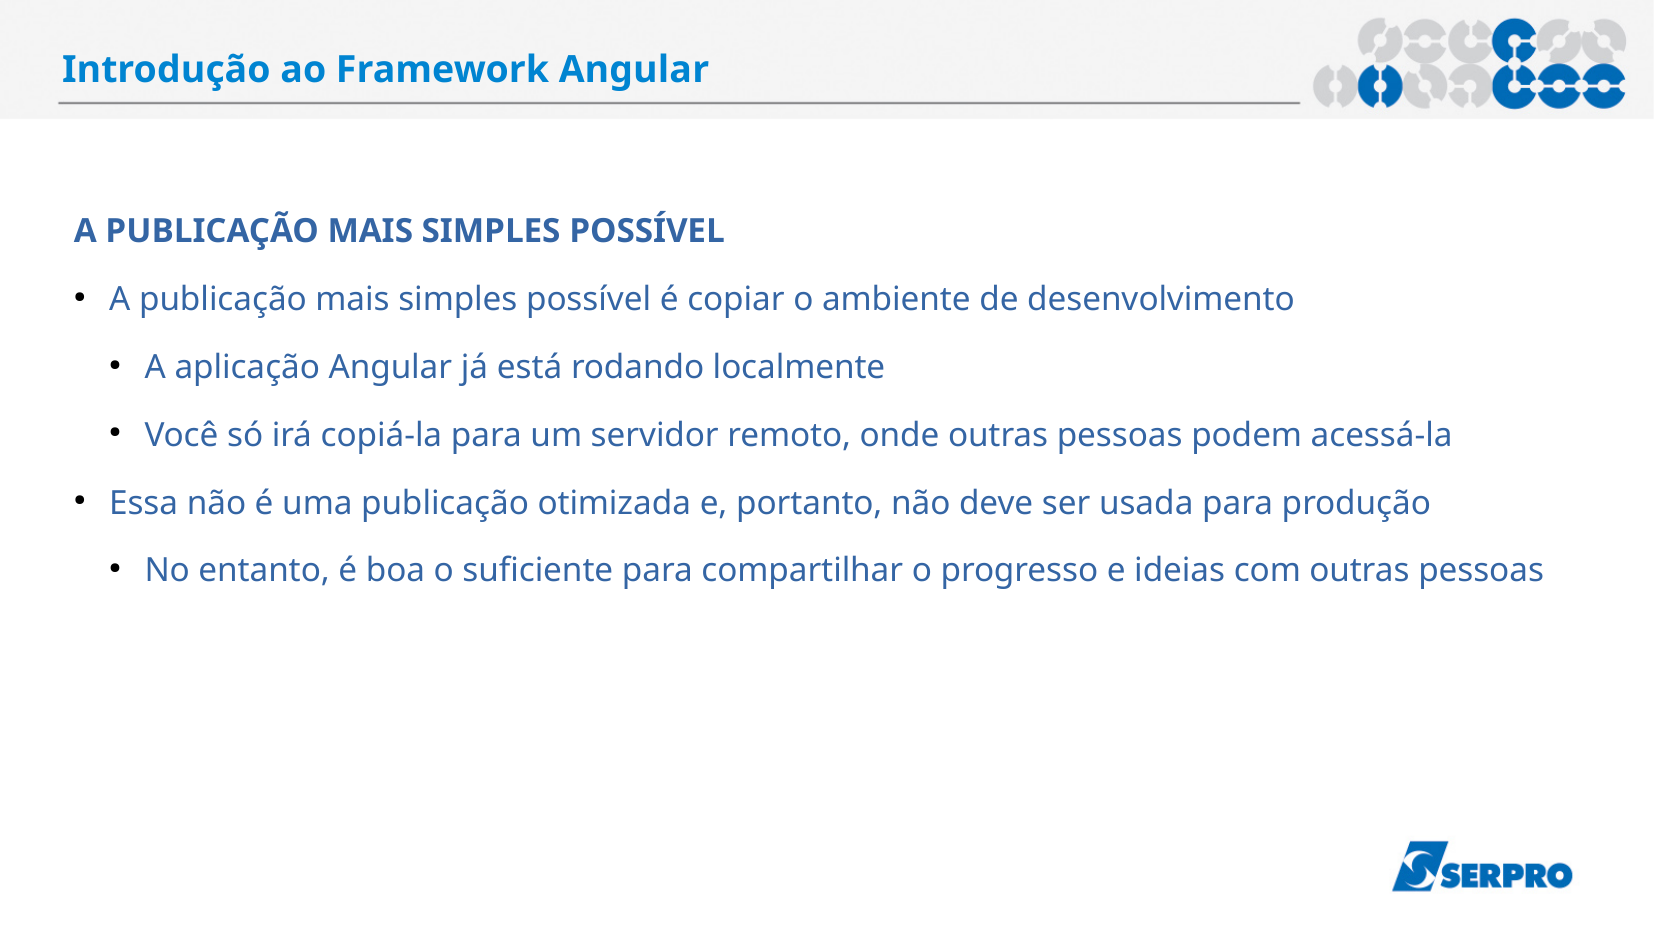

Introdução ao Framework Angular
A PUBLICAÇÃO MAIS SIMPLES POSSÍVEL
A publicação mais simples possível é copiar o ambiente de desenvolvimento
A aplicação Angular já está rodando localmente
Você só irá copiá-la para um servidor remoto, onde outras pessoas podem acessá-la
Essa não é uma publicação otimizada e, portanto, não deve ser usada para produção
No entanto, é boa o suficiente para compartilhar o progresso e ideias com outras pessoas